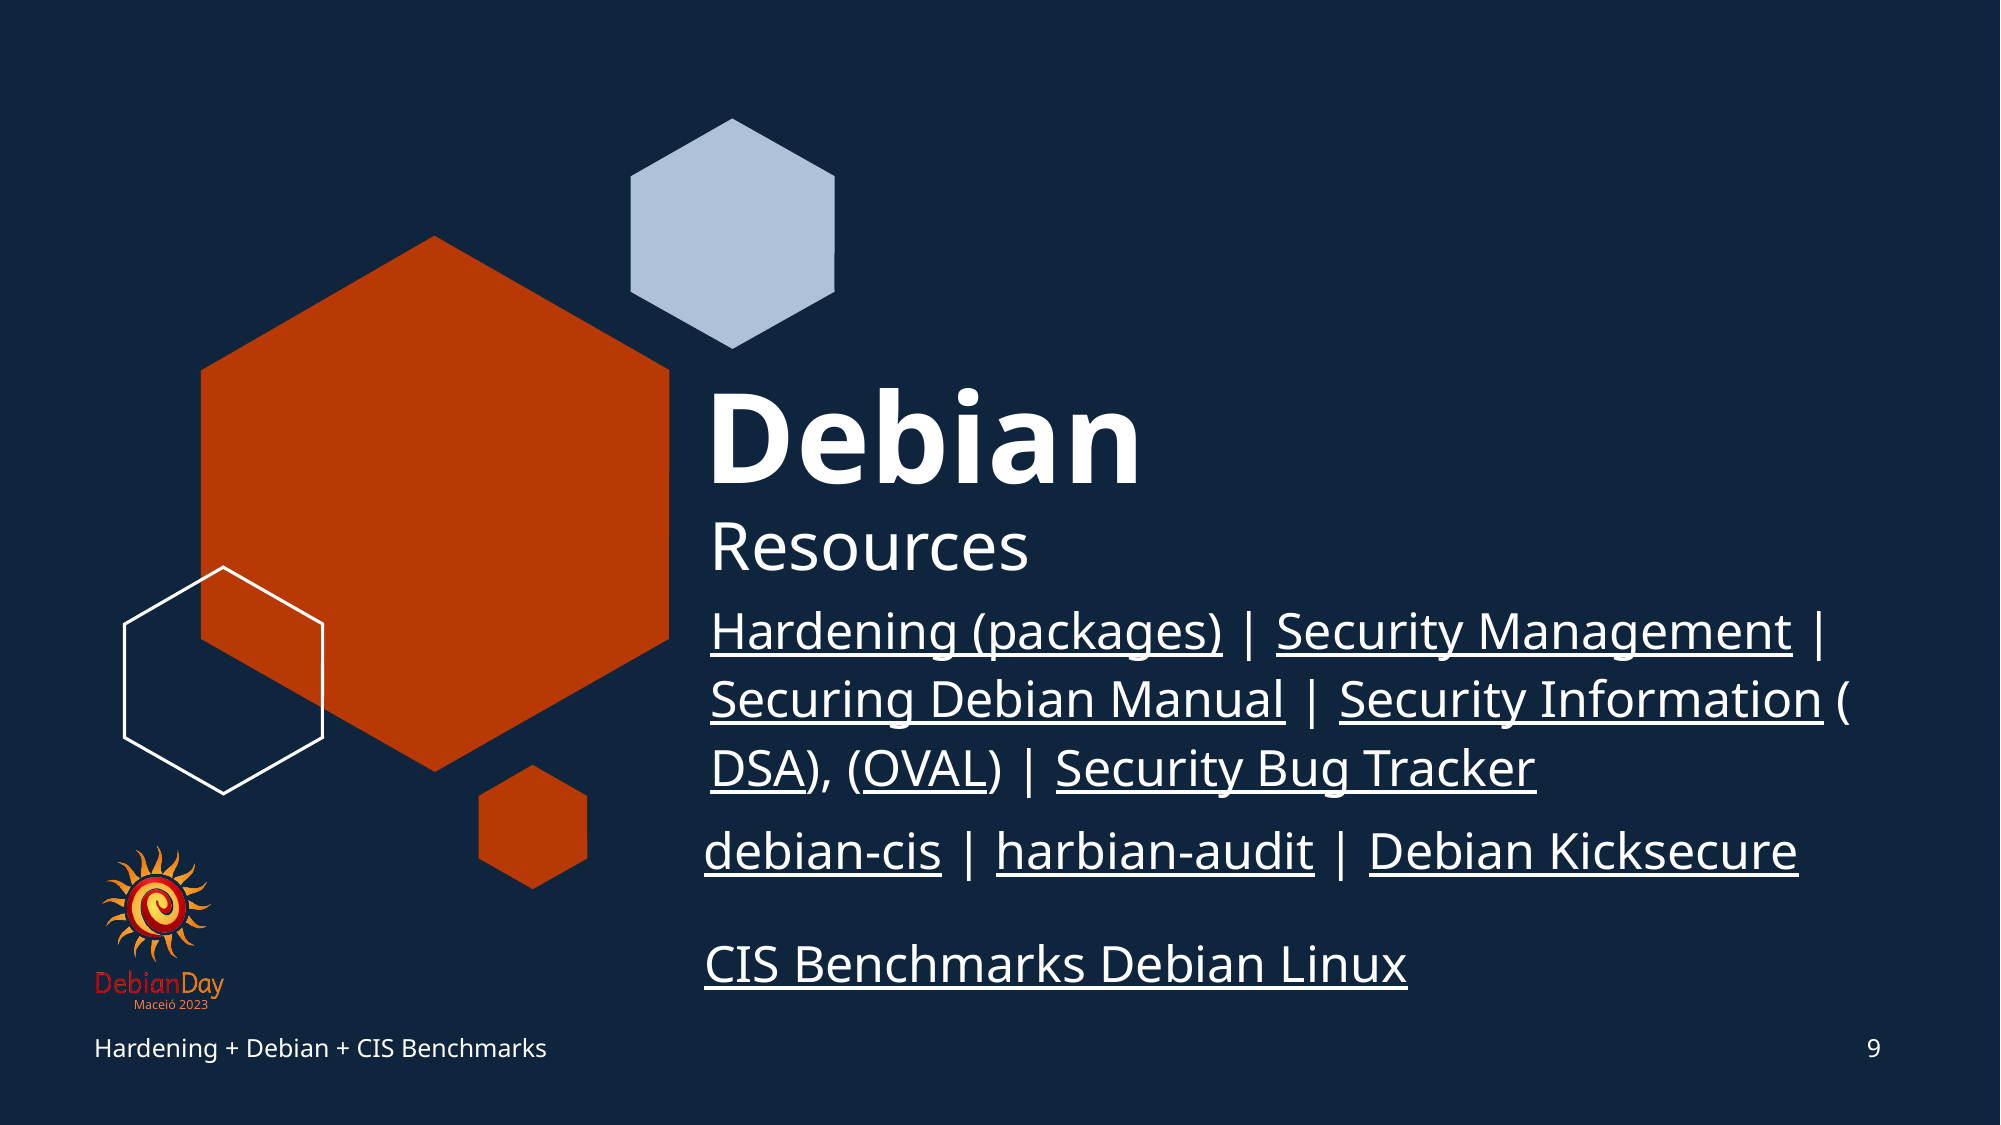

# Debian
Resources
Hardening (packages) | Security Management | Securing Debian Manual | Security Information (DSA), (OVAL) | Security Bug Tracker
debian-cis | harbian-audit | Debian Kicksecure
Maceió 2023
CIS Benchmarks Debian Linux
Hardening + Debian + CIS Benchmarks